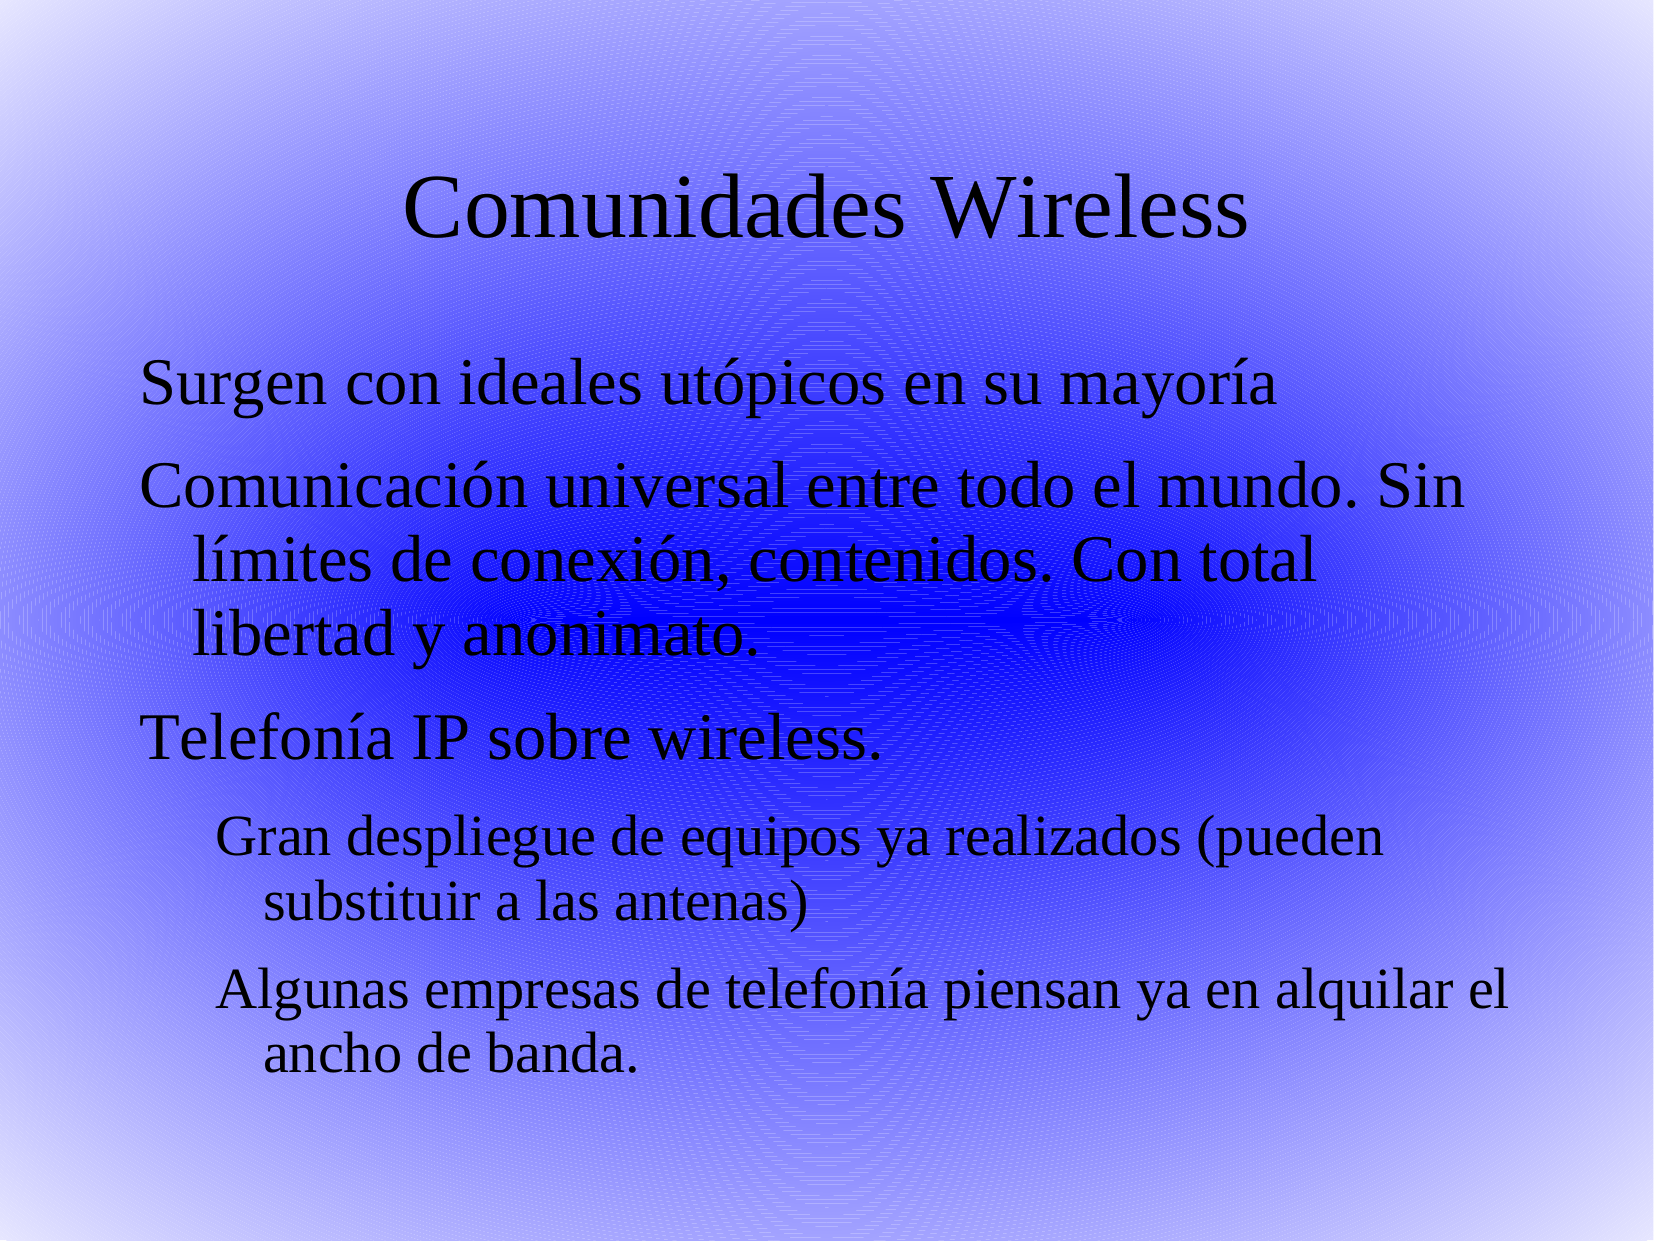

# Comunidades Wireless
Surgen con ideales utópicos en su mayoría
Comunicación universal entre todo el mundo. Sin límites de conexión, contenidos. Con total libertad y anonimato.
Telefonía IP sobre wireless.
Gran despliegue de equipos ya realizados (pueden substituir a las antenas)
Algunas empresas de telefonía piensan ya en alquilar el ancho de banda.